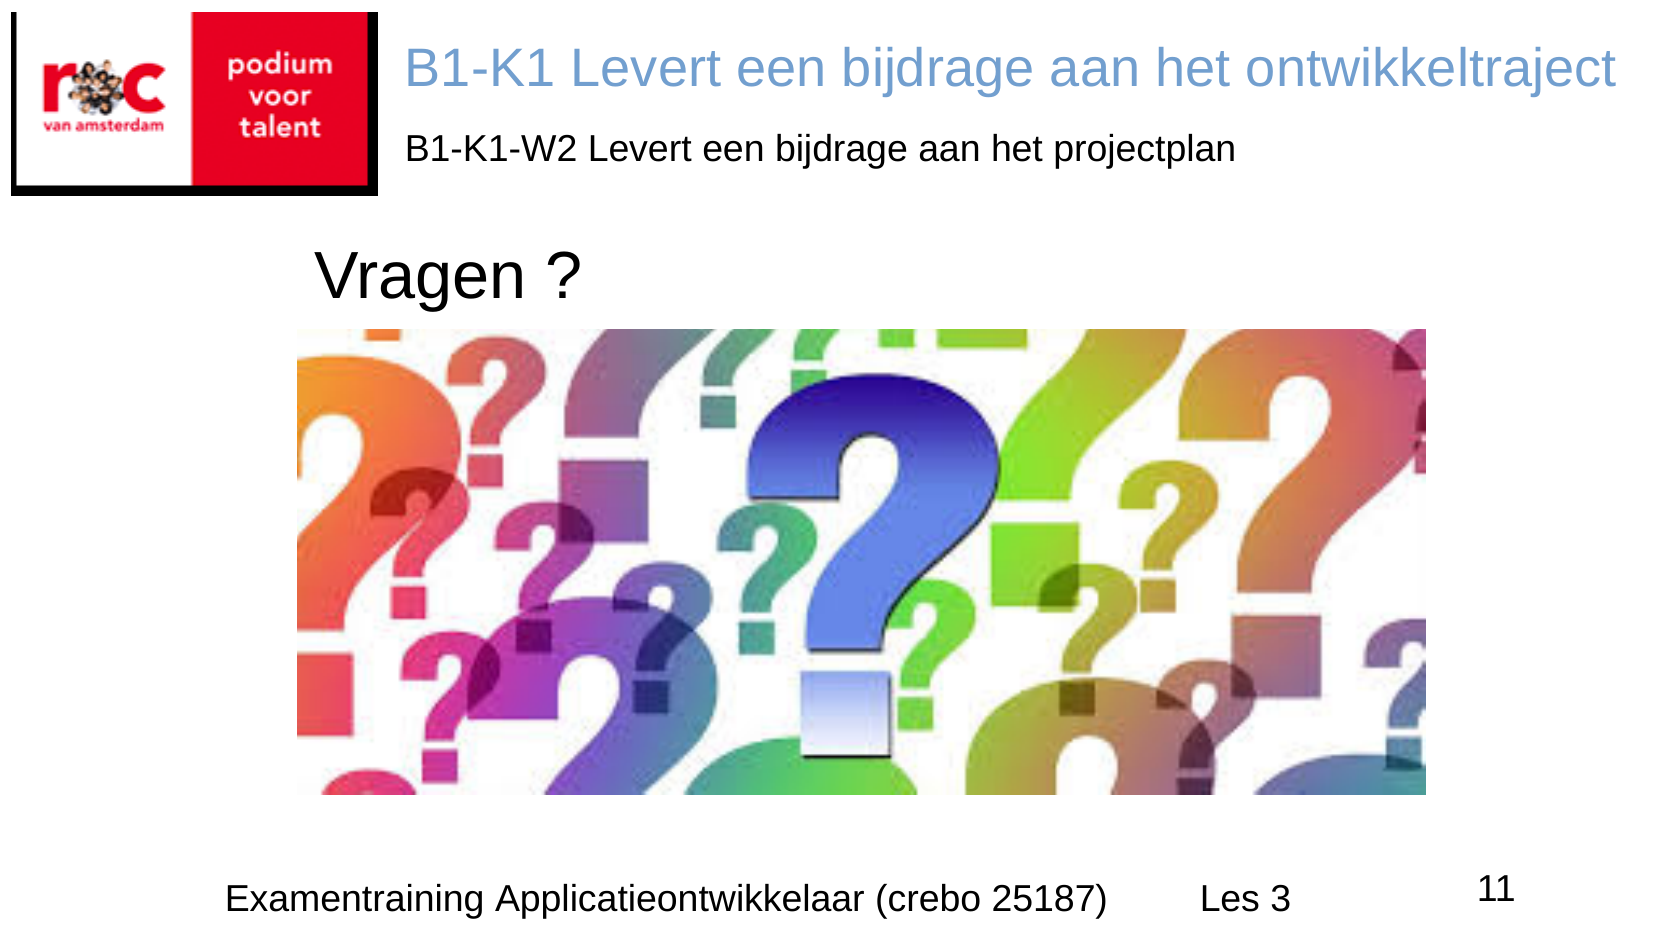

B1-K1 Levert een bijdrage aan het ontwikkeltraject
B1-K1-W2 Levert een bijdrage aan het projectplan
Vragen ?
Examentraining Applicatieontwikkelaar (crebo 25187)
Les 3